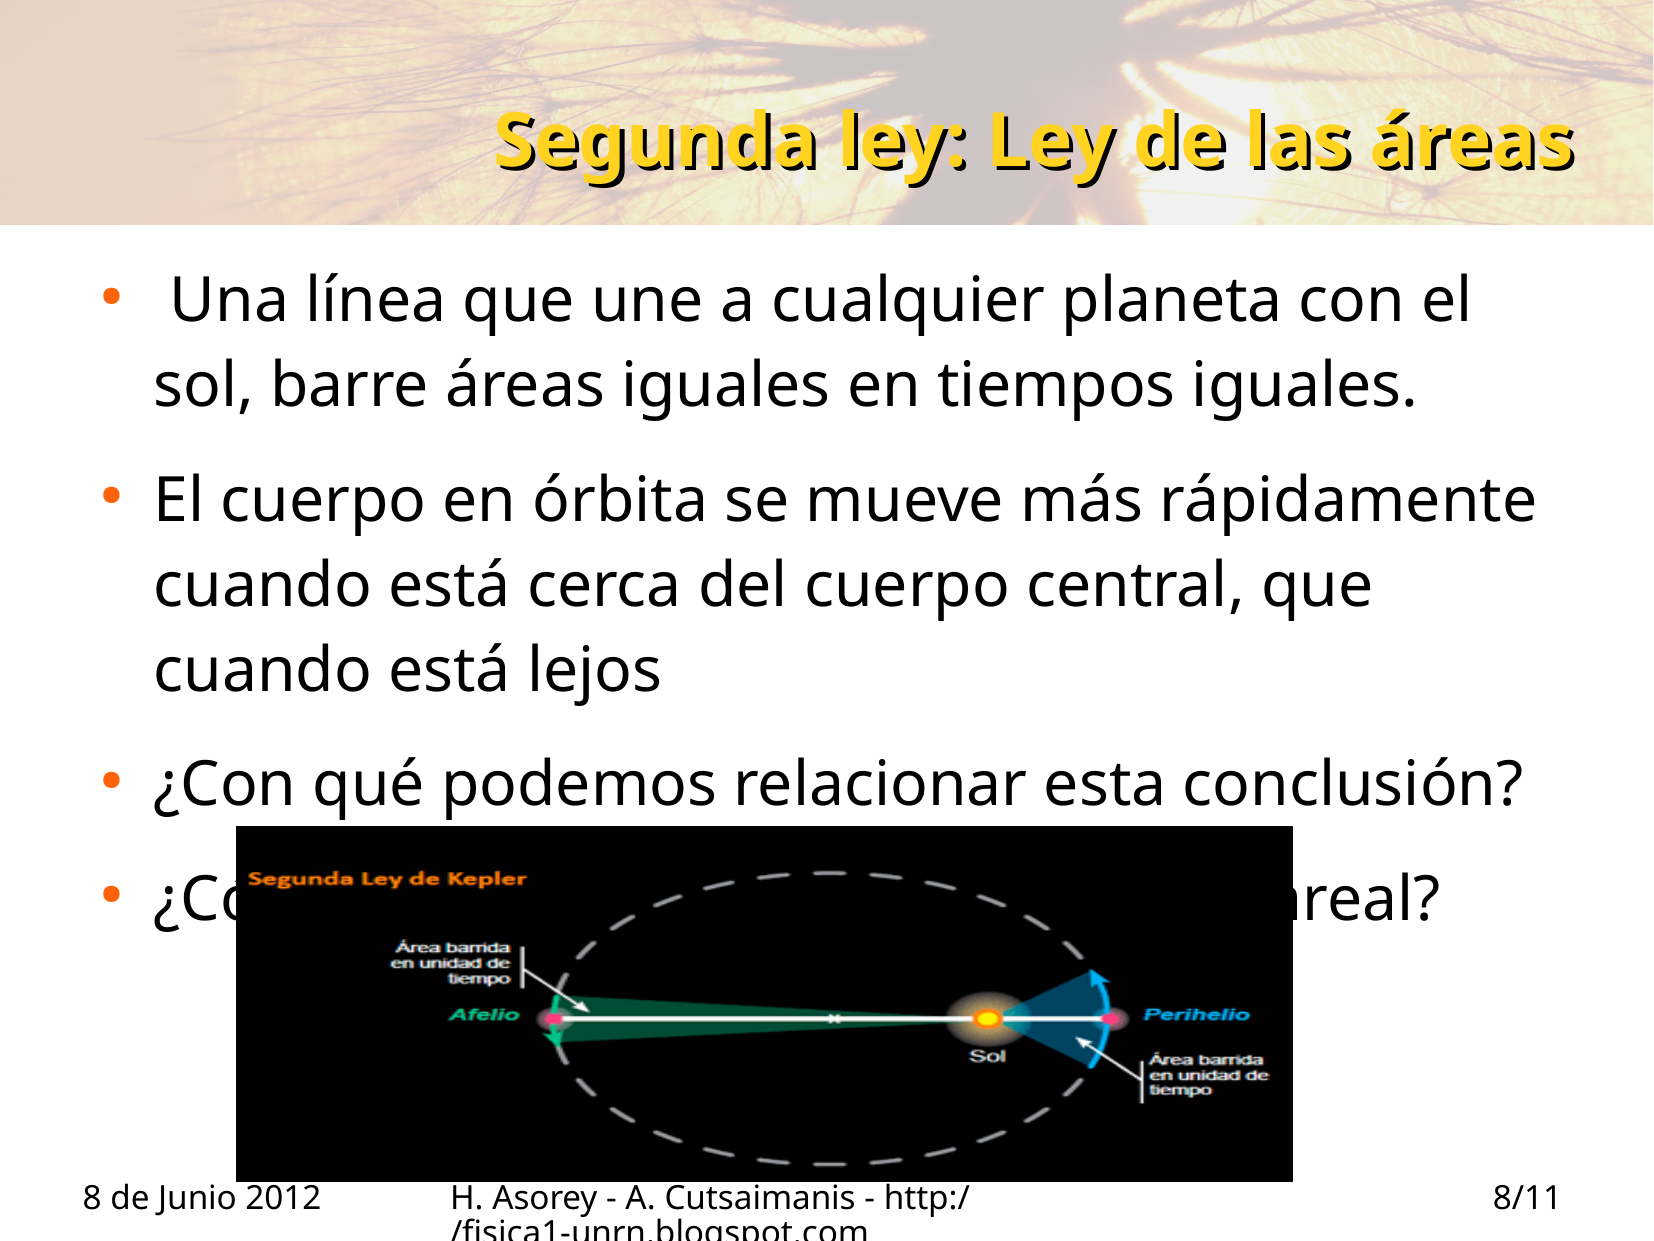

# Segunda ley: Ley de las áreas
 Una línea que une a cualquier planeta con el sol, barre áreas iguales en tiempos iguales.
El cuerpo en órbita se mueve más rápidamente cuando está cerca del cuerpo central, que cuando está lejos
¿Con qué podemos relacionar esta conclusión?
¿Cómo podemos calcular la velocidad areal?
8 de Junio 2012
H. Asorey - A. Cutsaimanis - http://fisica1-unrn.blogspot.com
8